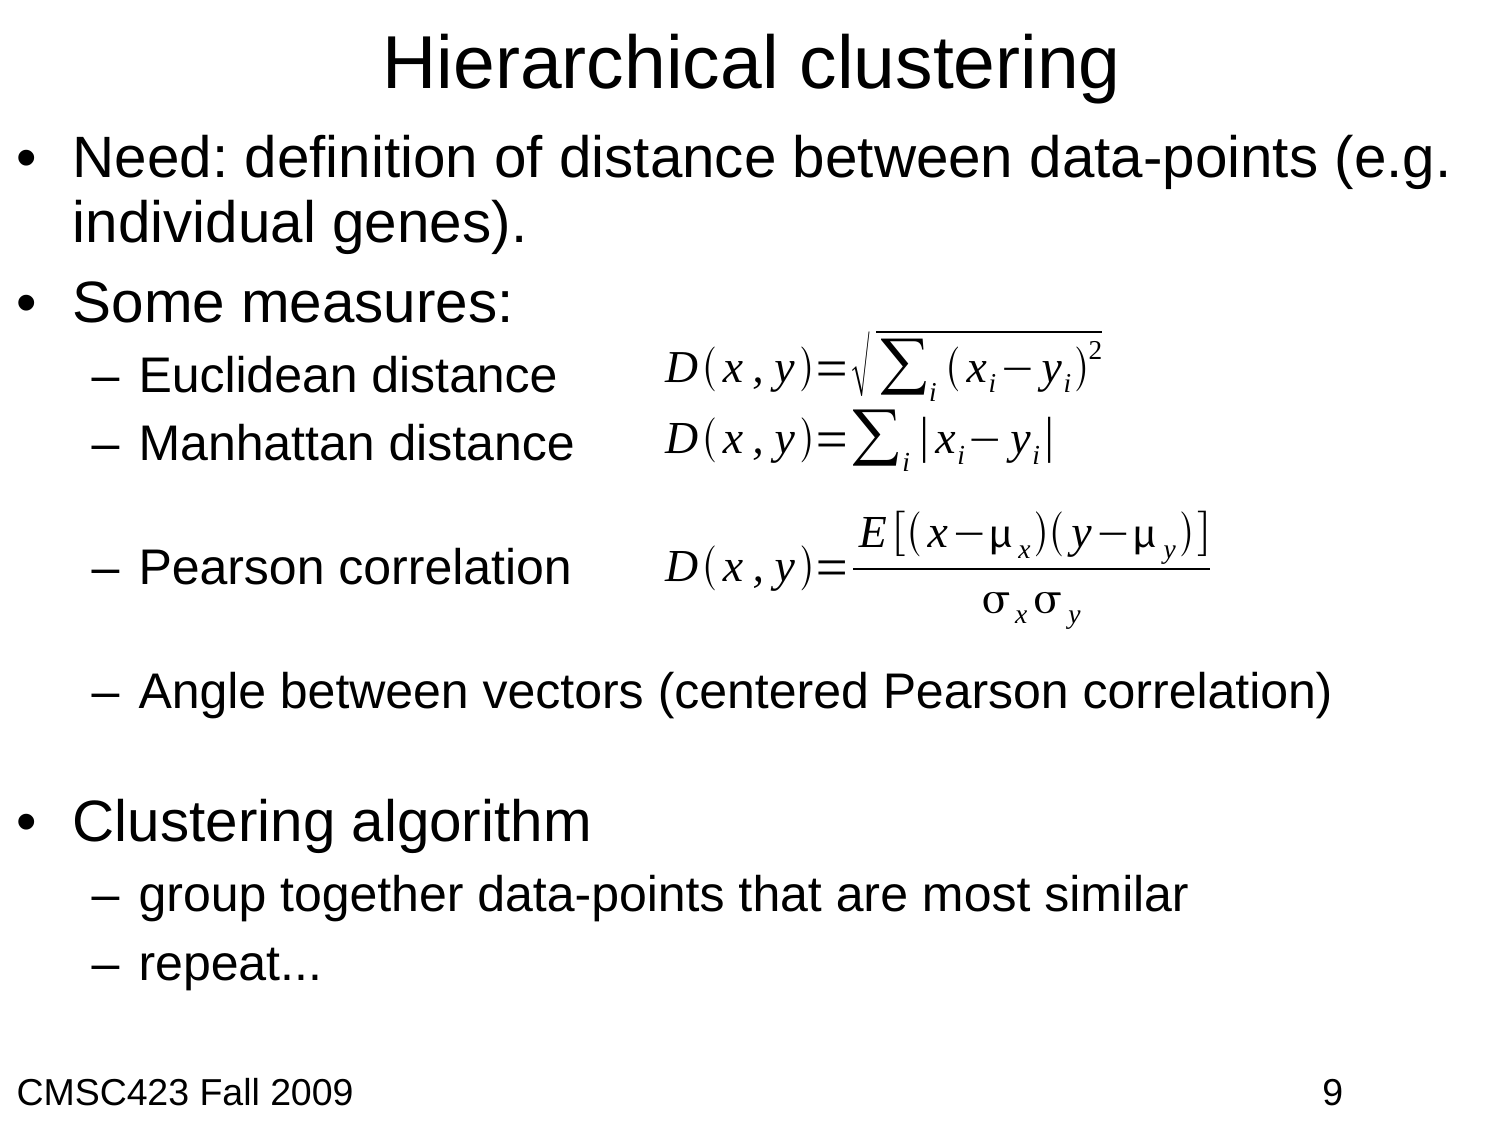

# Hierarchical clustering
Need: definition of distance between data-points (e.g. individual genes).
Some measures:
Euclidean distance
Manhattan distance
Pearson correlation
Angle between vectors (centered Pearson correlation)
Clustering algorithm
group together data-points that are most similar
repeat...
CMSC423 Fall 2009
9